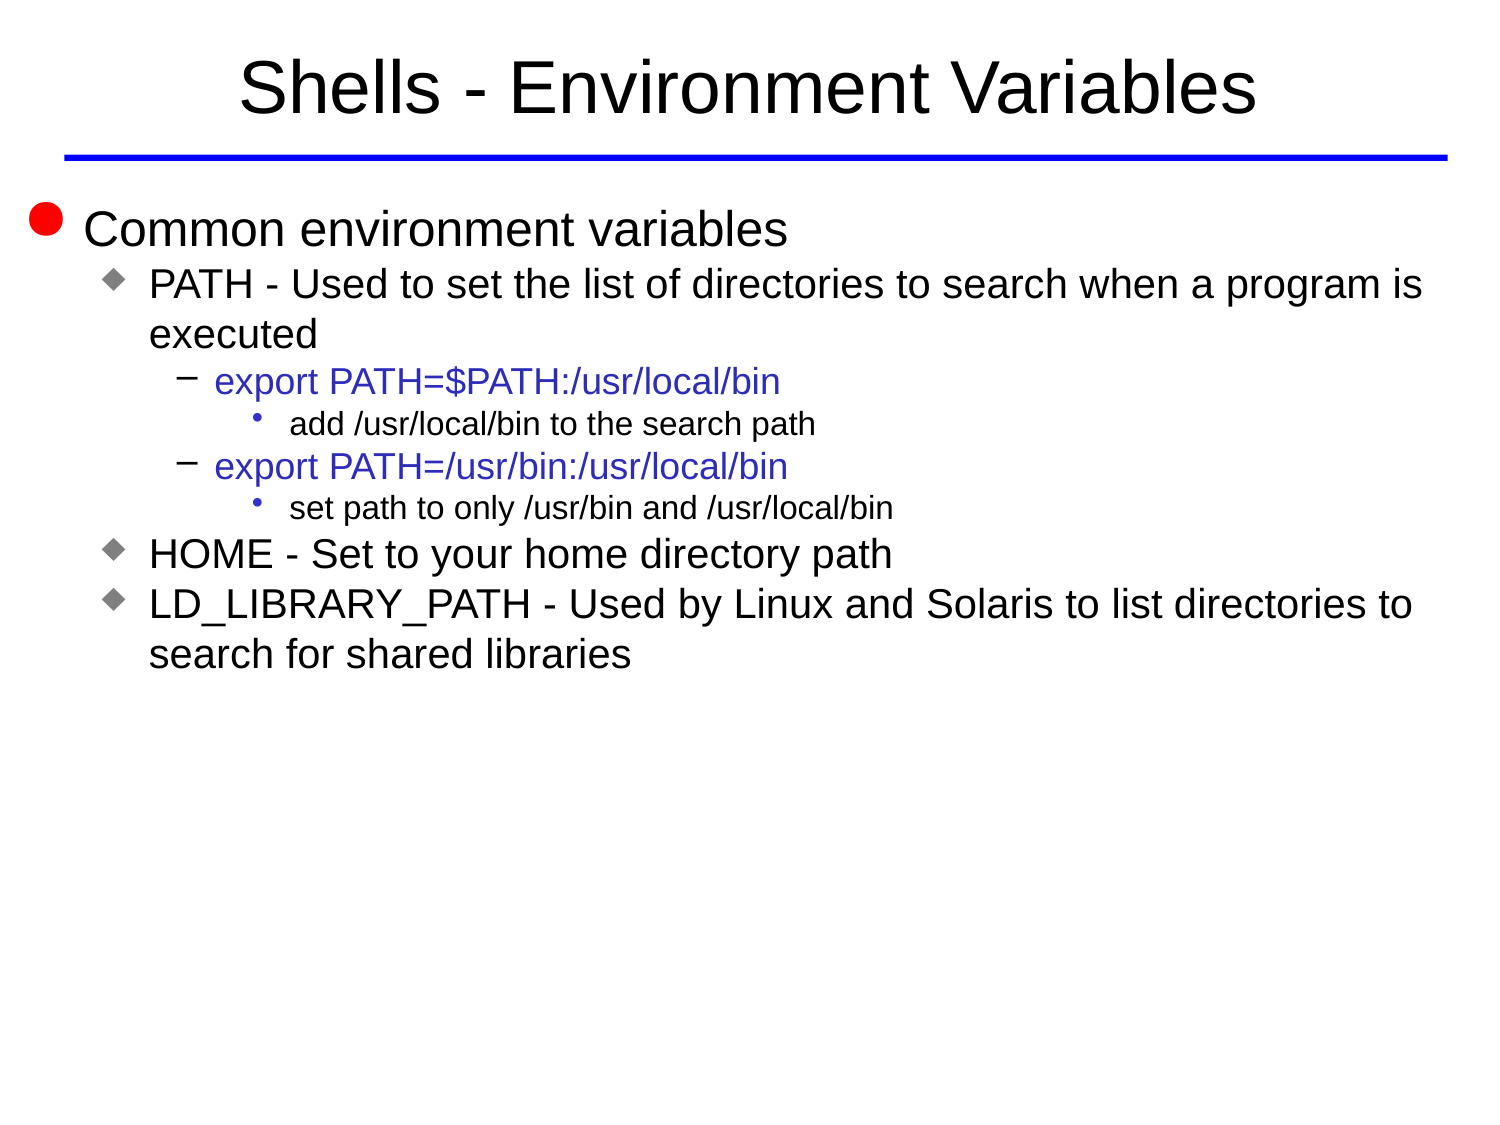

# Shells - Environment Variables
Common environment variables
PATH - Used to set the list of directories to search when a program is executed
export PATH=$PATH:/usr/local/bin
add /usr/local/bin to the search path
export PATH=/usr/bin:/usr/local/bin
set path to only /usr/bin and /usr/local/bin
HOME - Set to your home directory path
LD_LIBRARY_PATH - Used by Linux and Solaris to list directories to search for shared libraries